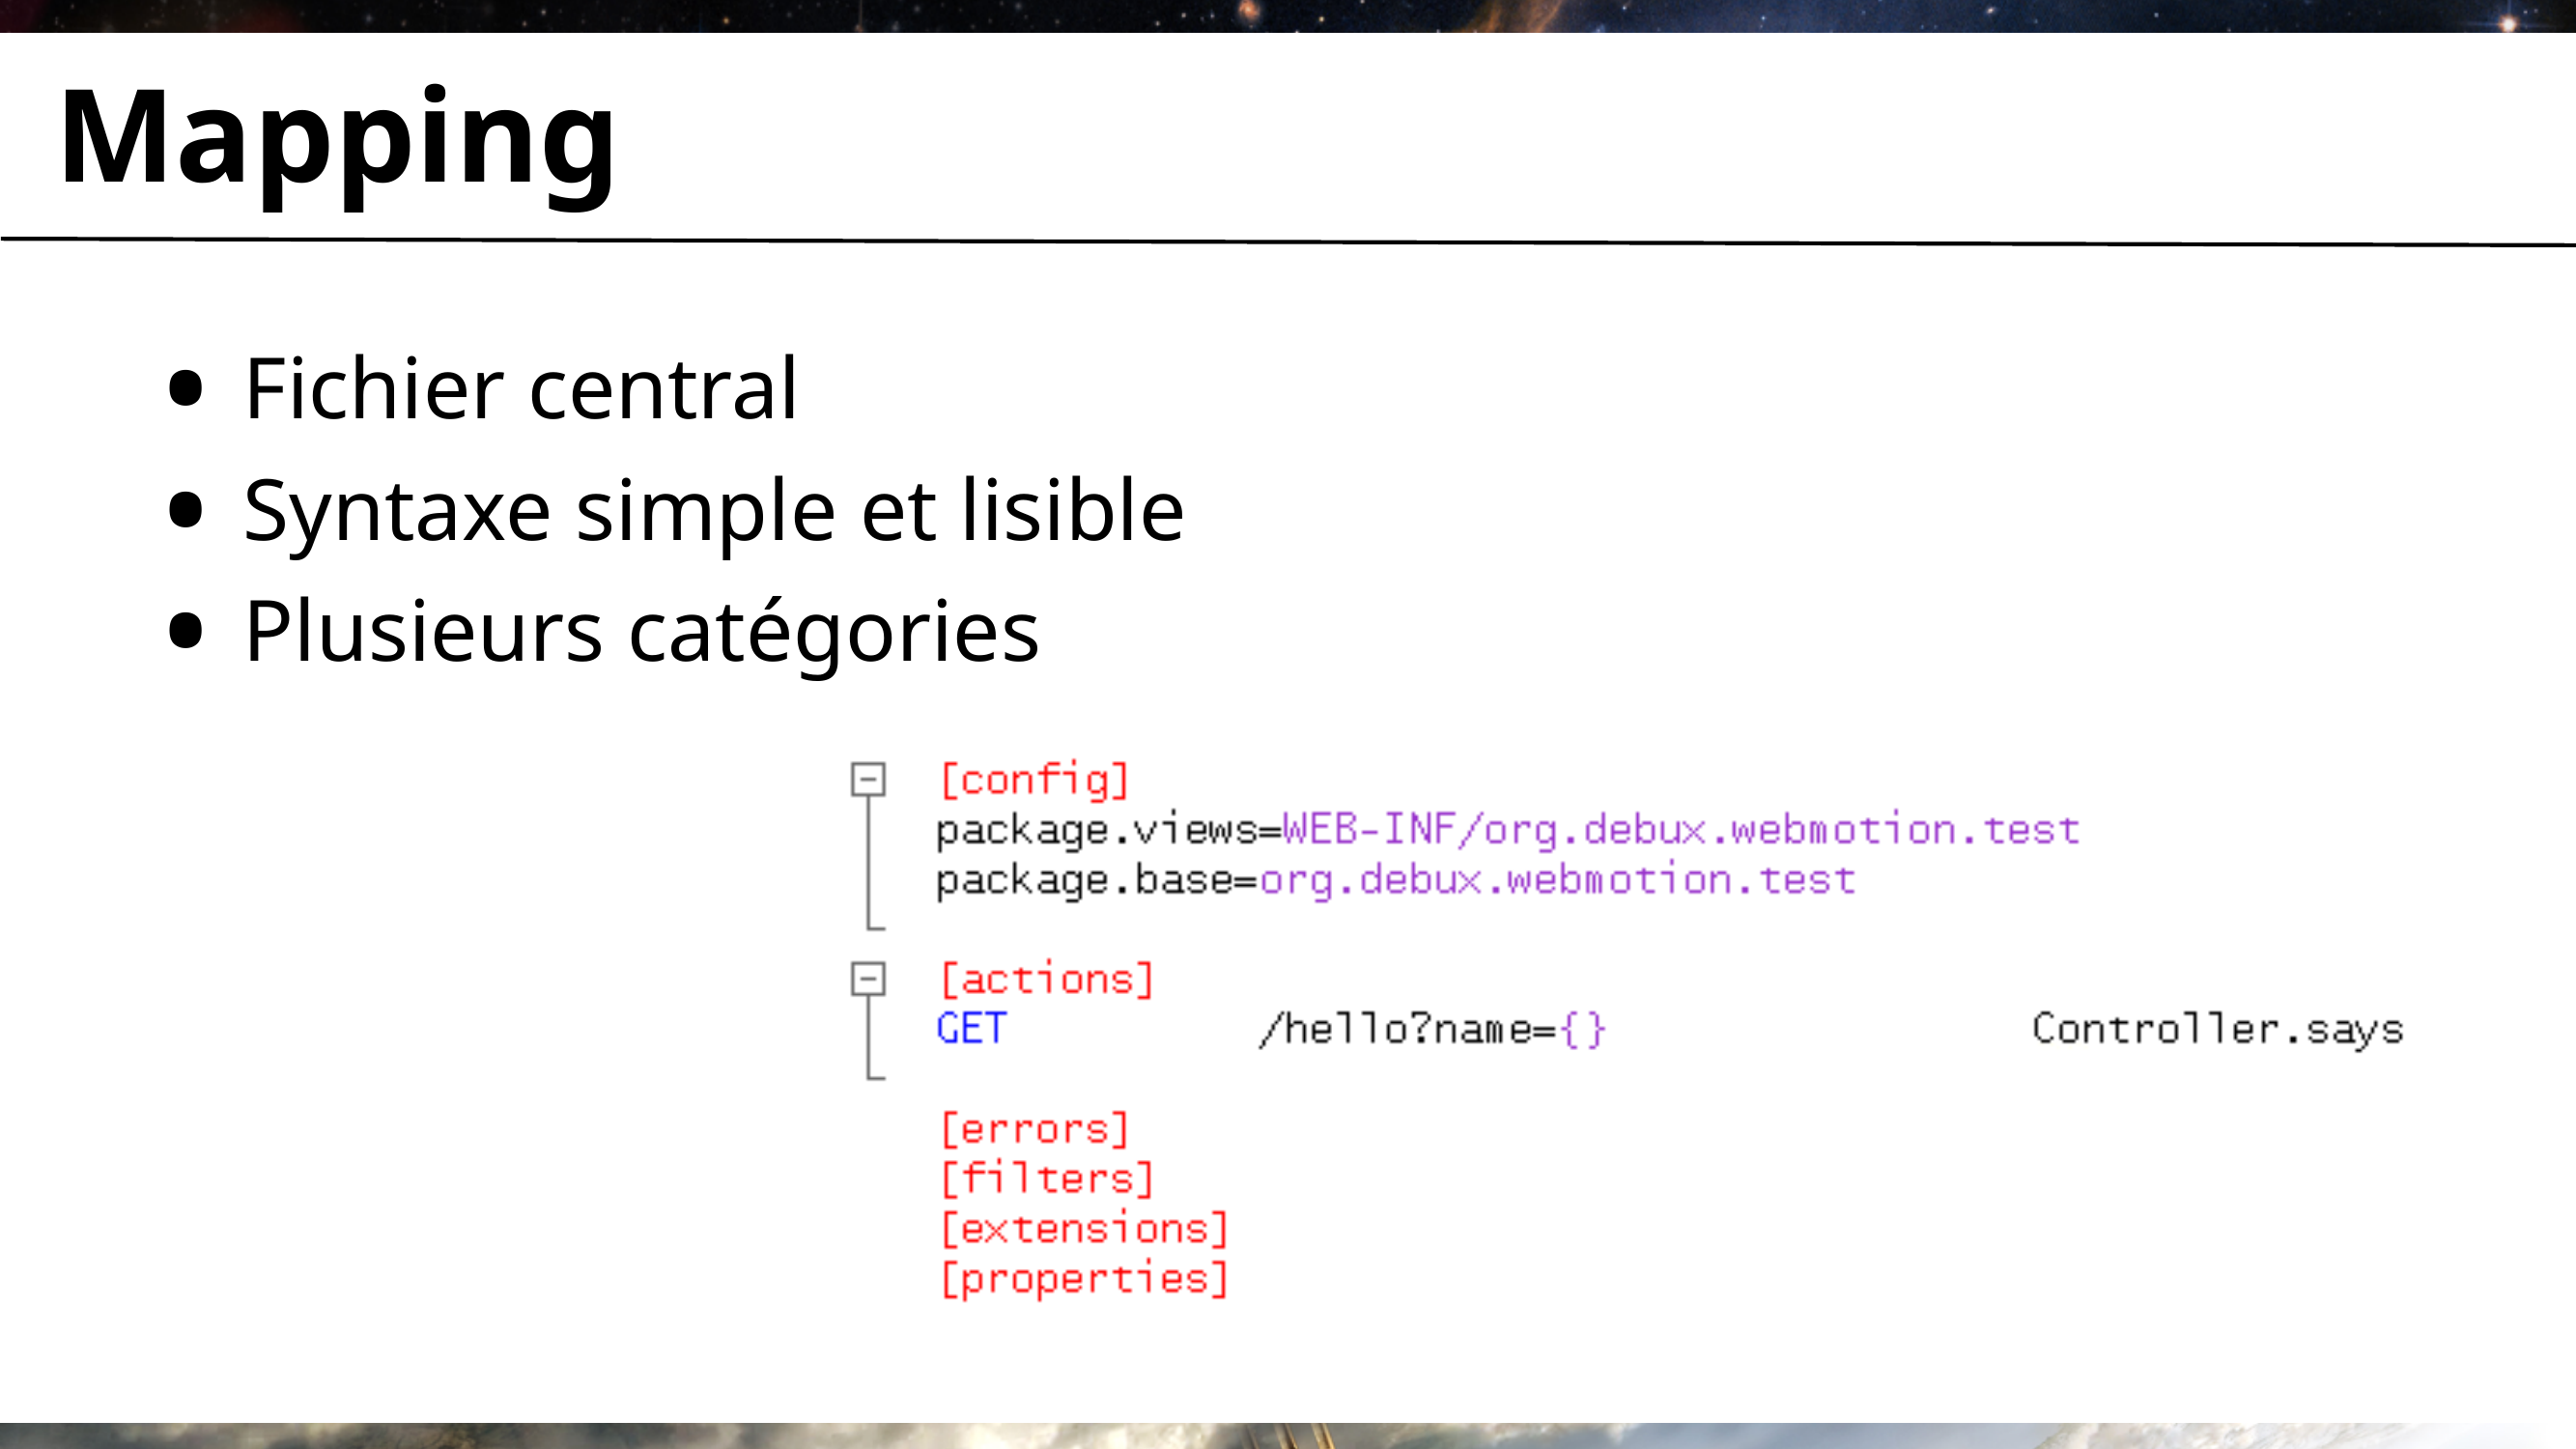

# Mapping
Fichier central
Syntaxe simple et lisible
Plusieurs catégories